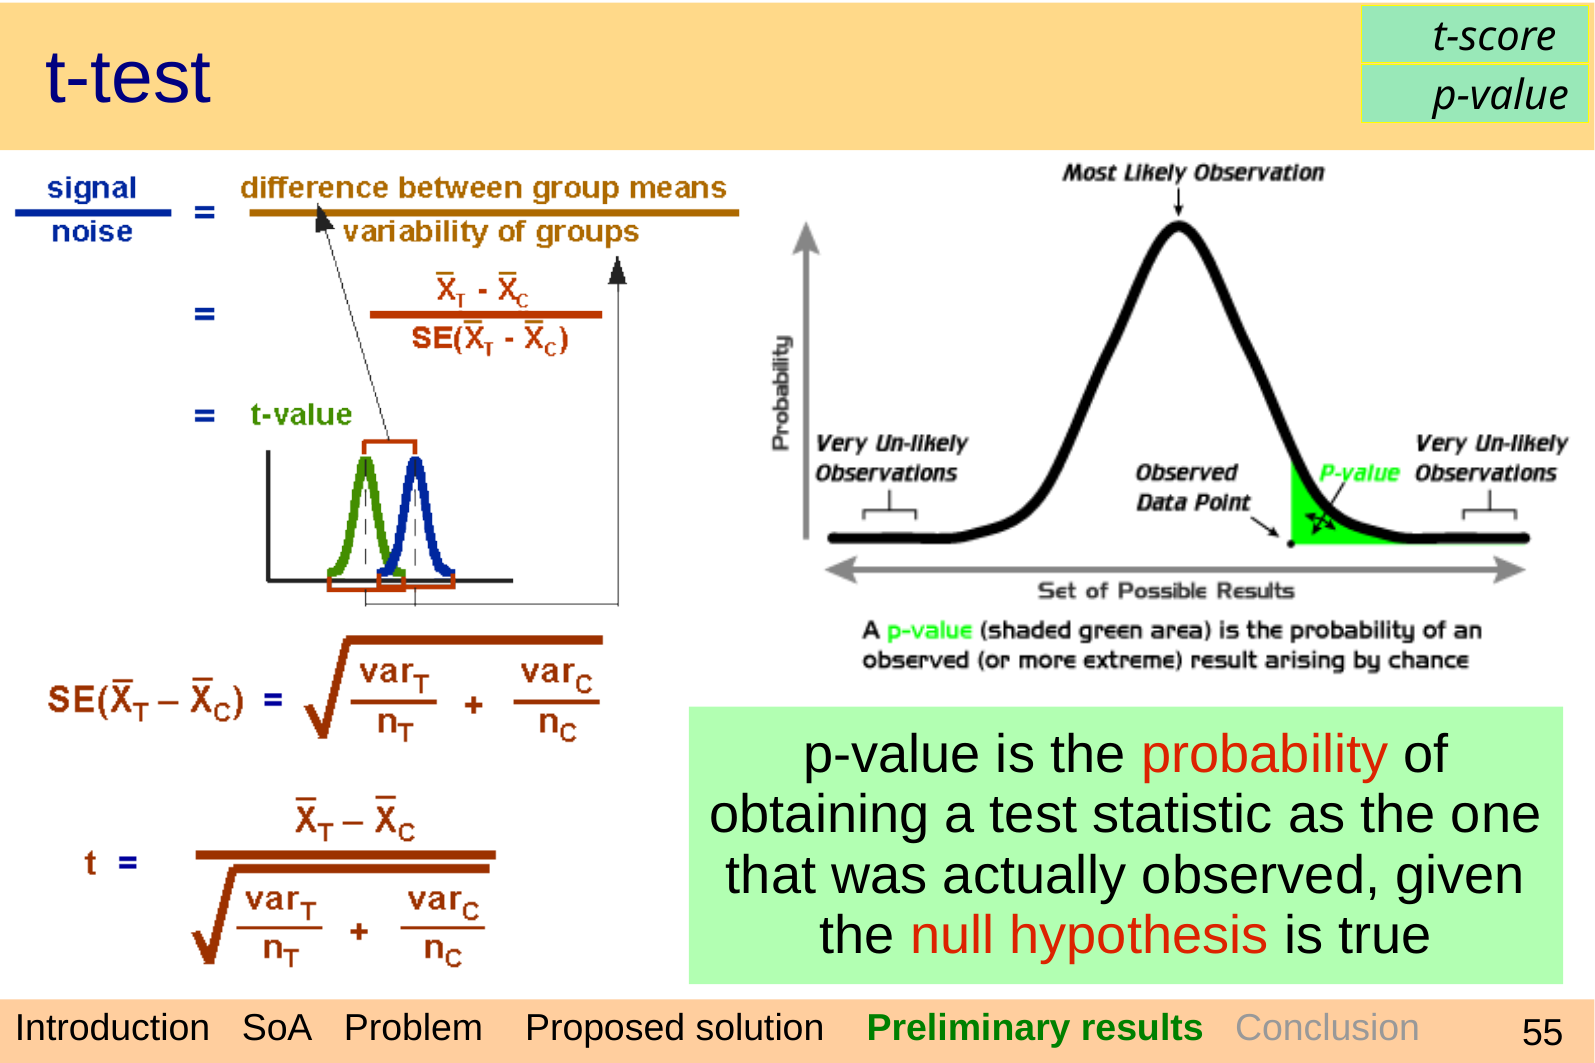

# t-test
t-score
p-value
p-value is the probability of obtaining a test statistic as the one that was actually observed, given the null hypothesis is true
Introduction SoA Problem Proposed solution Preliminary results Conclusion